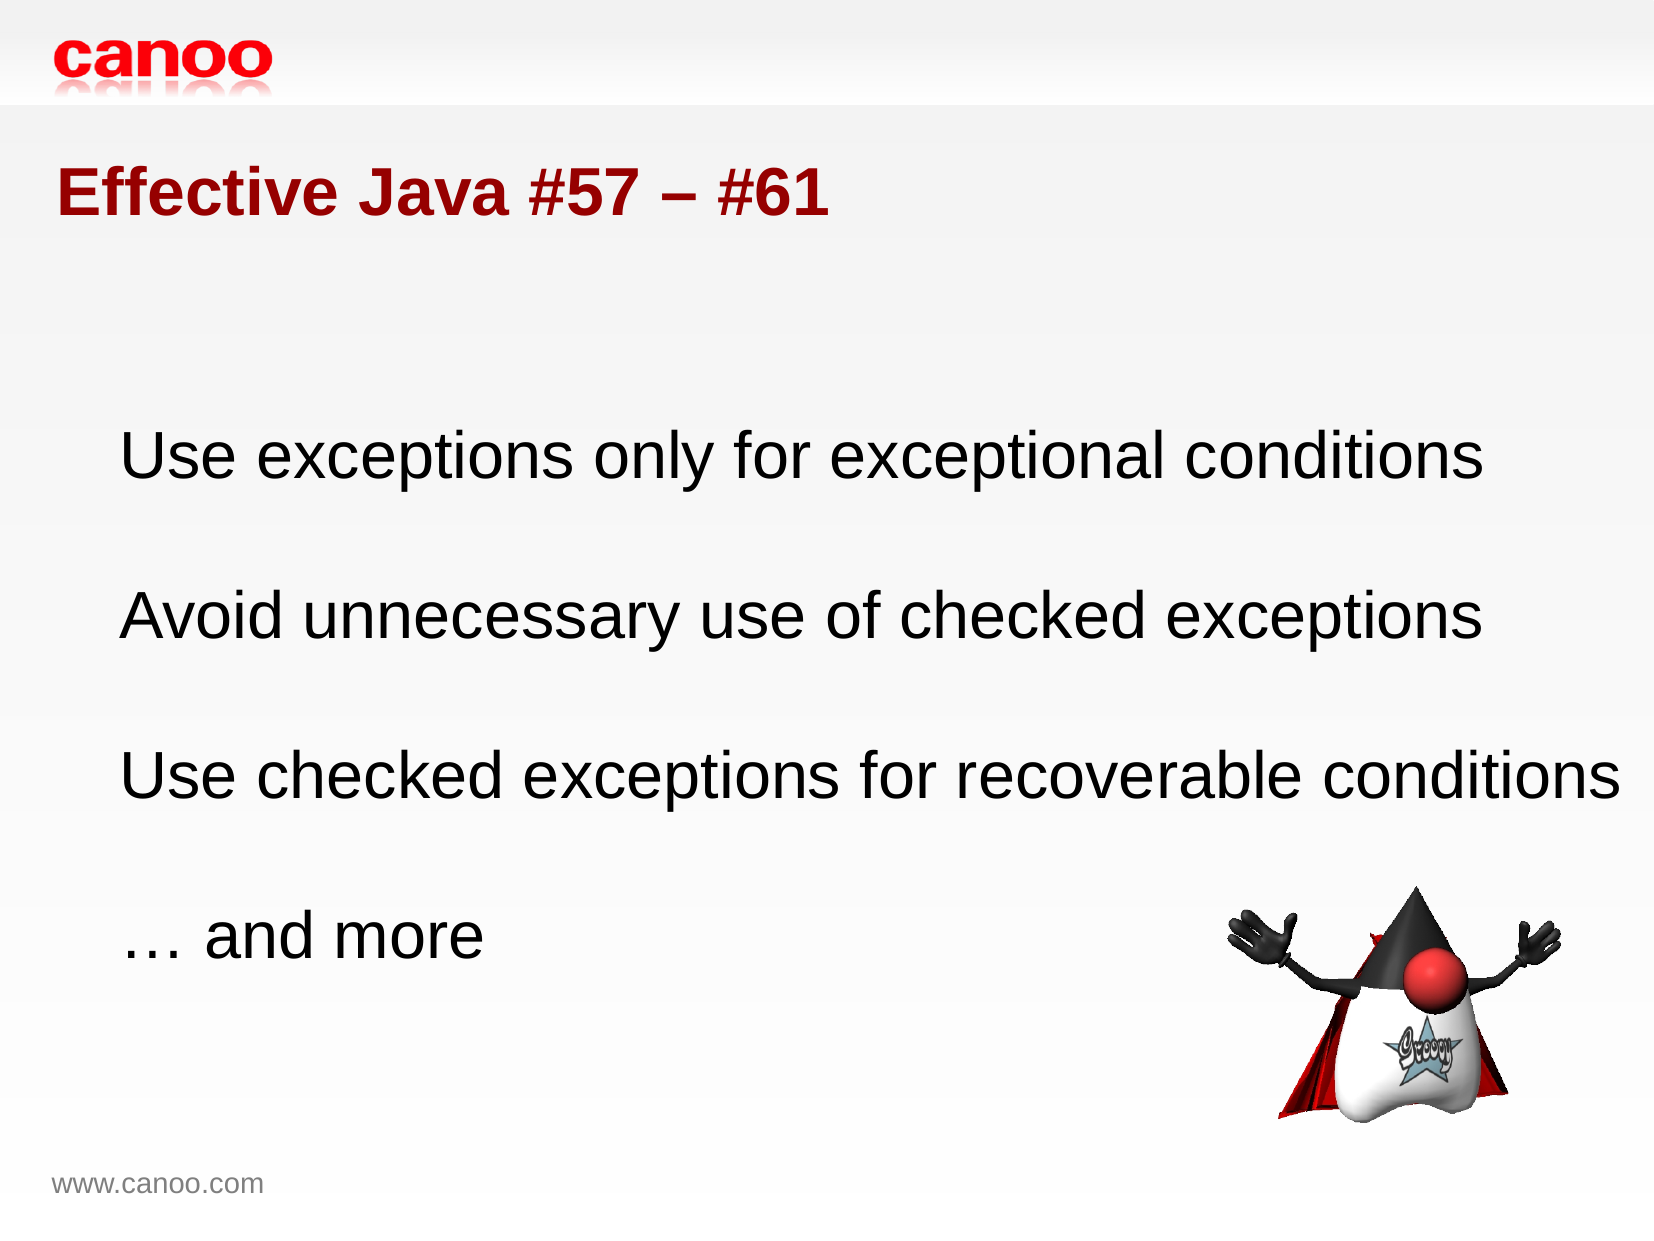

# Effective Java #57 – #61
Use exceptions only for exceptional conditions
Avoid unnecessary use of checked exceptions
Use checked exceptions for recoverable conditions
… and more